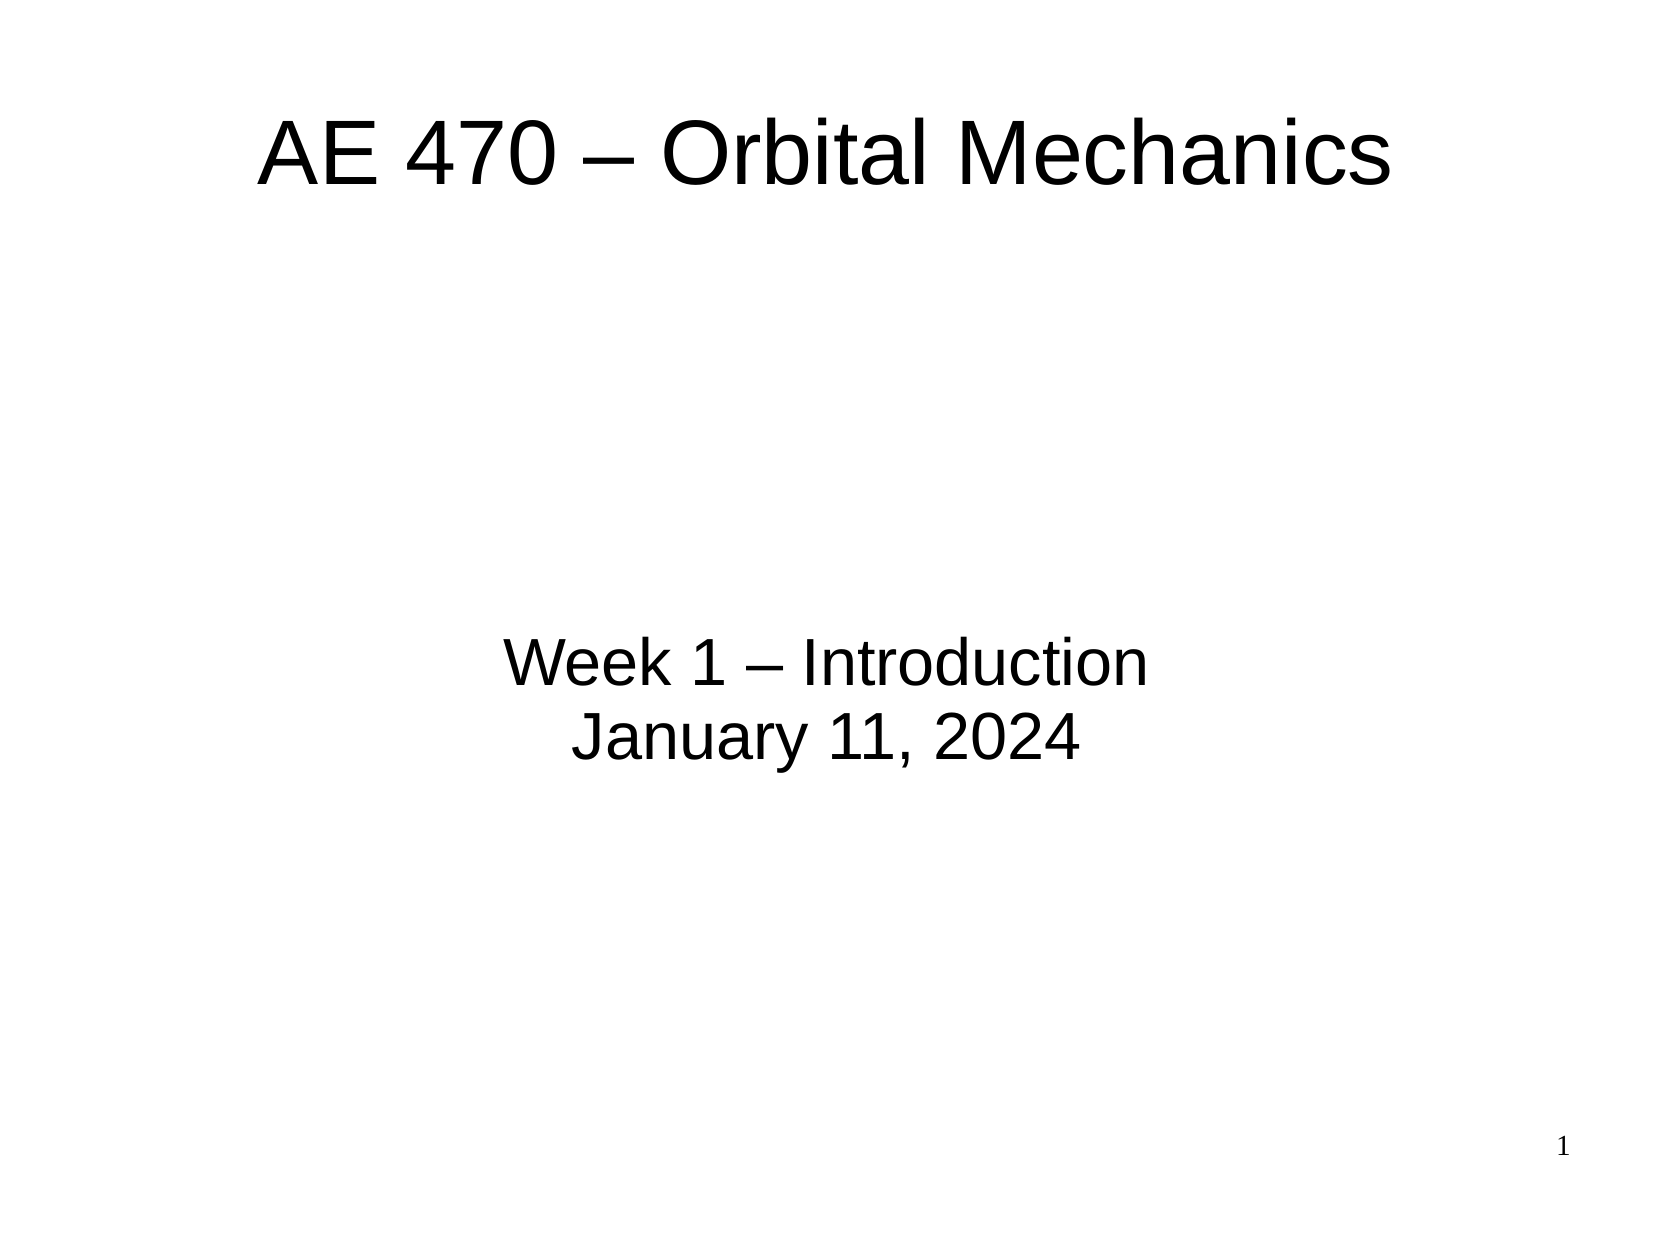

# AE 470 – Orbital Mechanics
Week 1 – Introduction
January 11, 2024
1